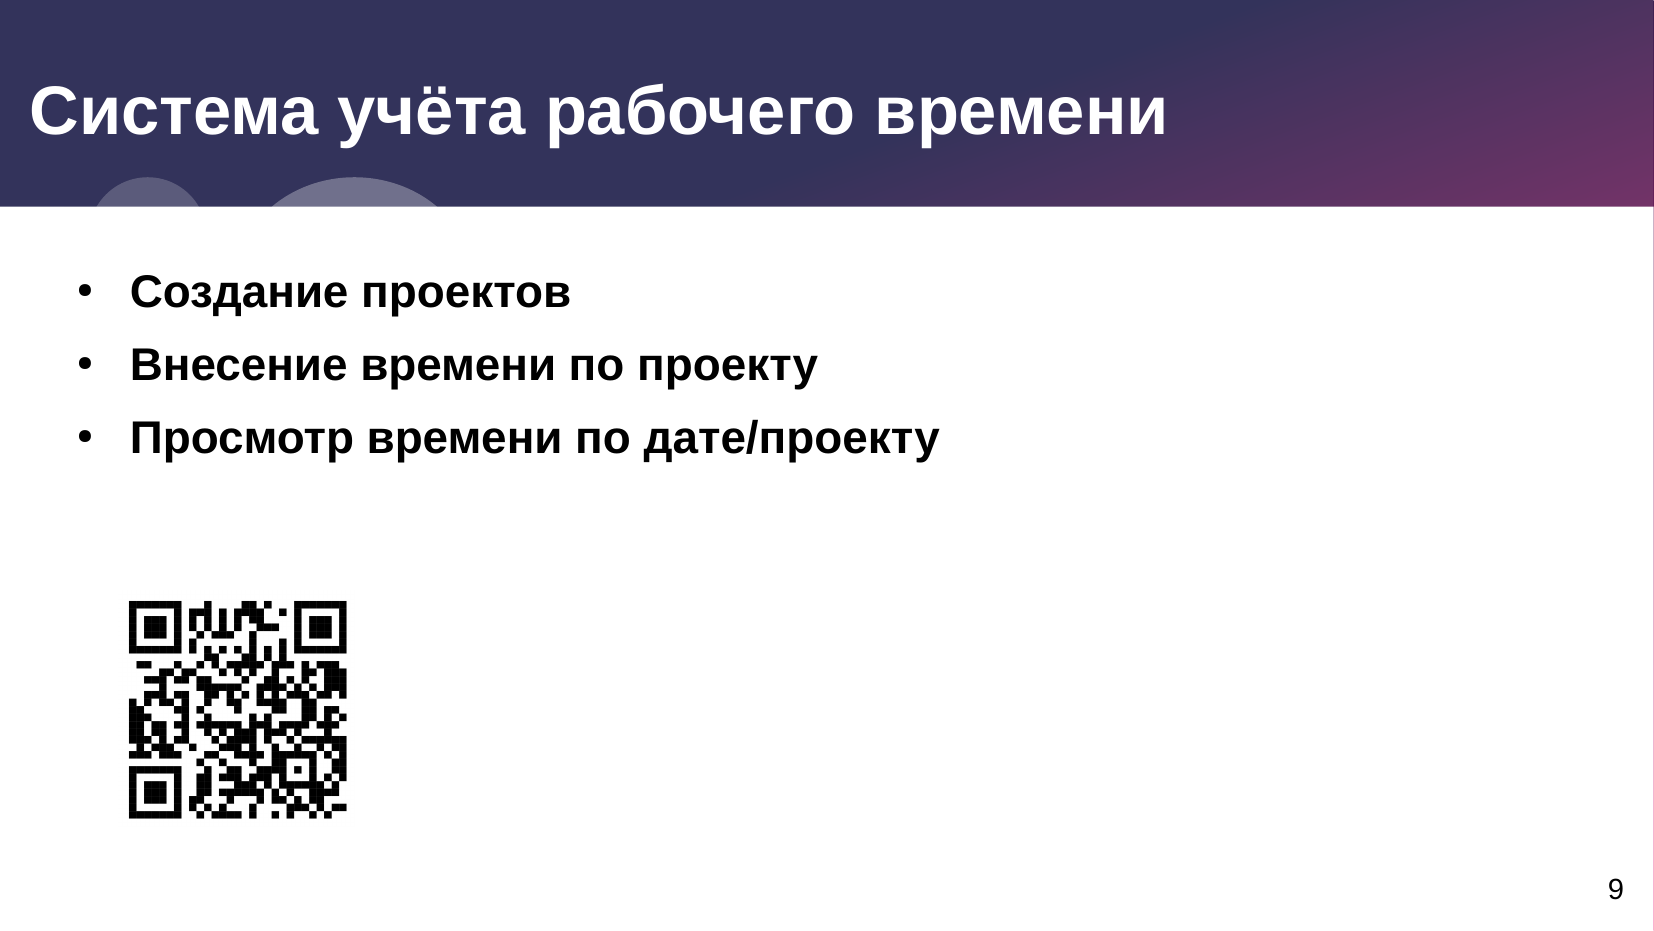

Система учёта рабочего времени
# Создание проектов
Внесение времени по проекту
Просмотр времени по дате/проекту